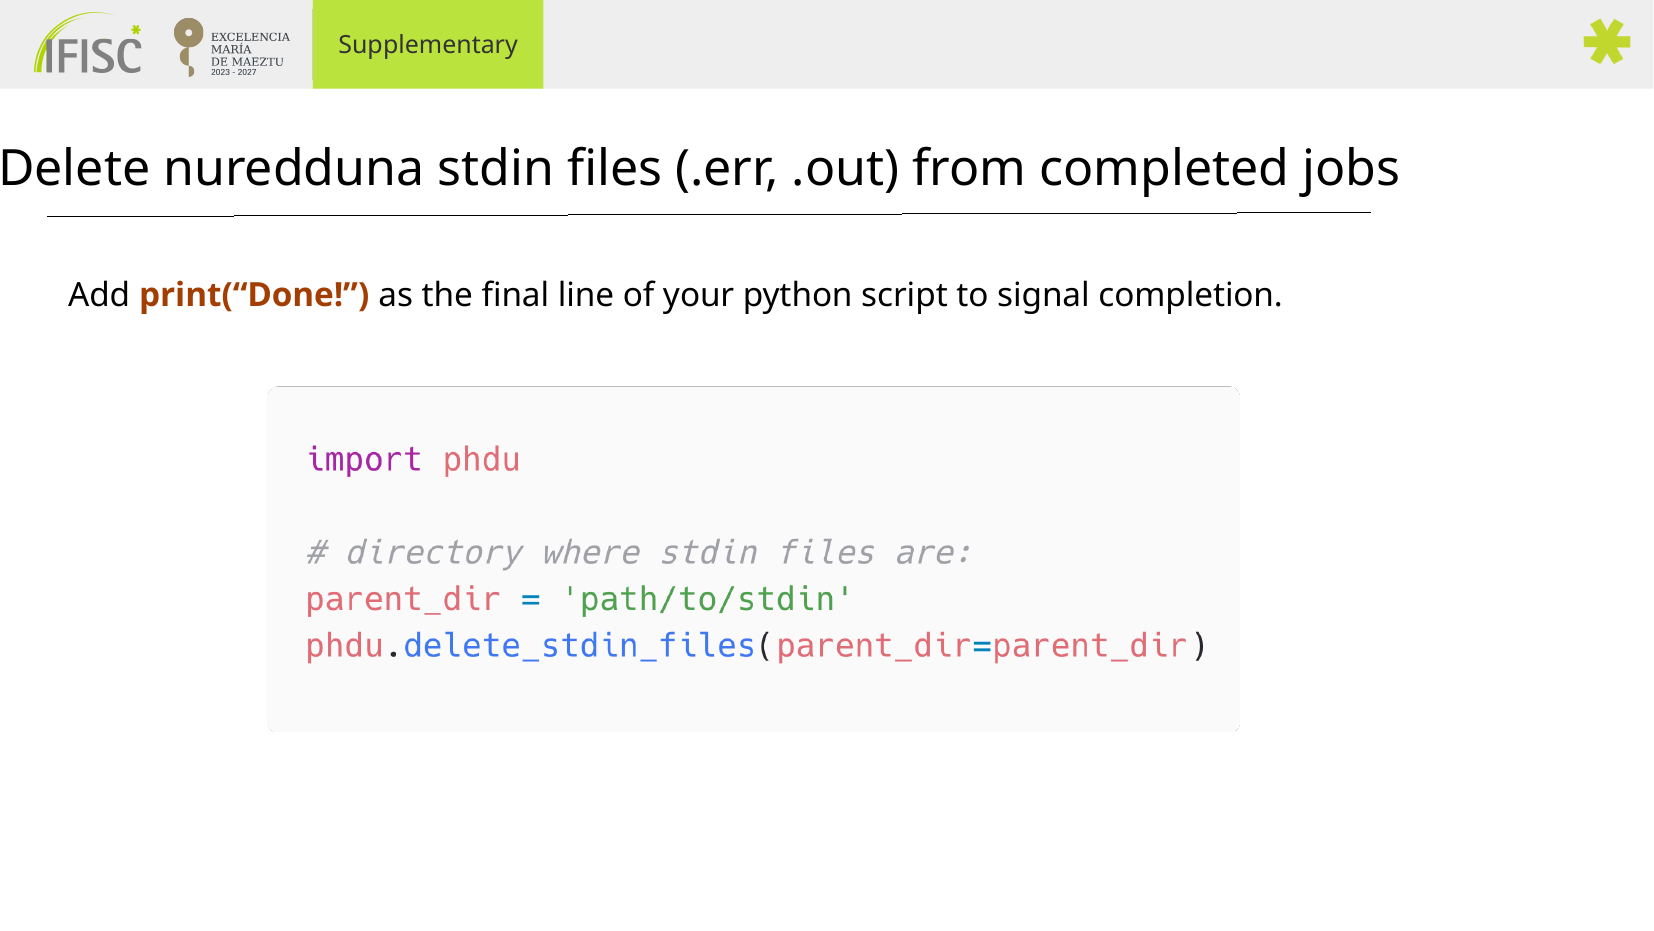

Supplementary
Delete nuredduna stdin files (.err, .out) from completed jobs
Add print(“Done!”) as the final line of your python script to signal completion.